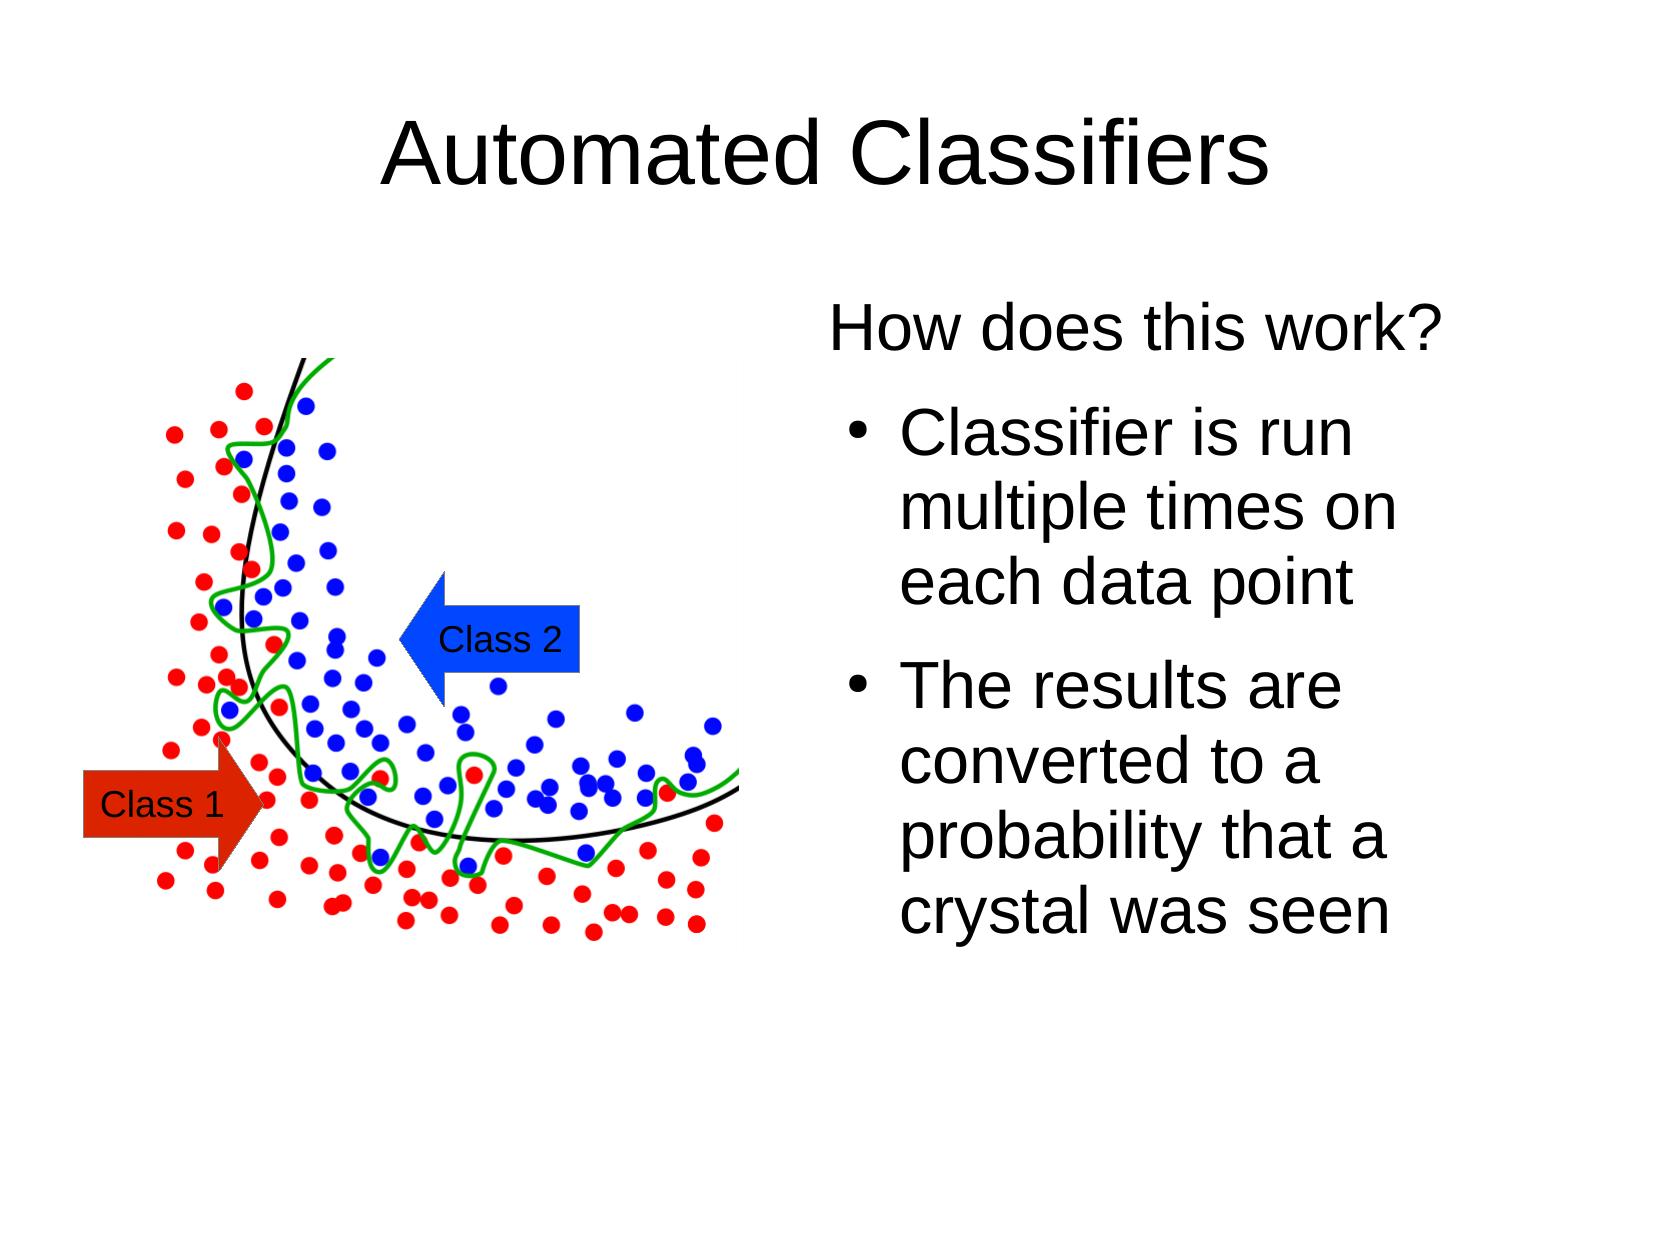

# Automated Classifiers
How does this work?
Classifier is run multiple times on each data point
The results are converted to a probability that a crystal was seen
Class 2
Class 1